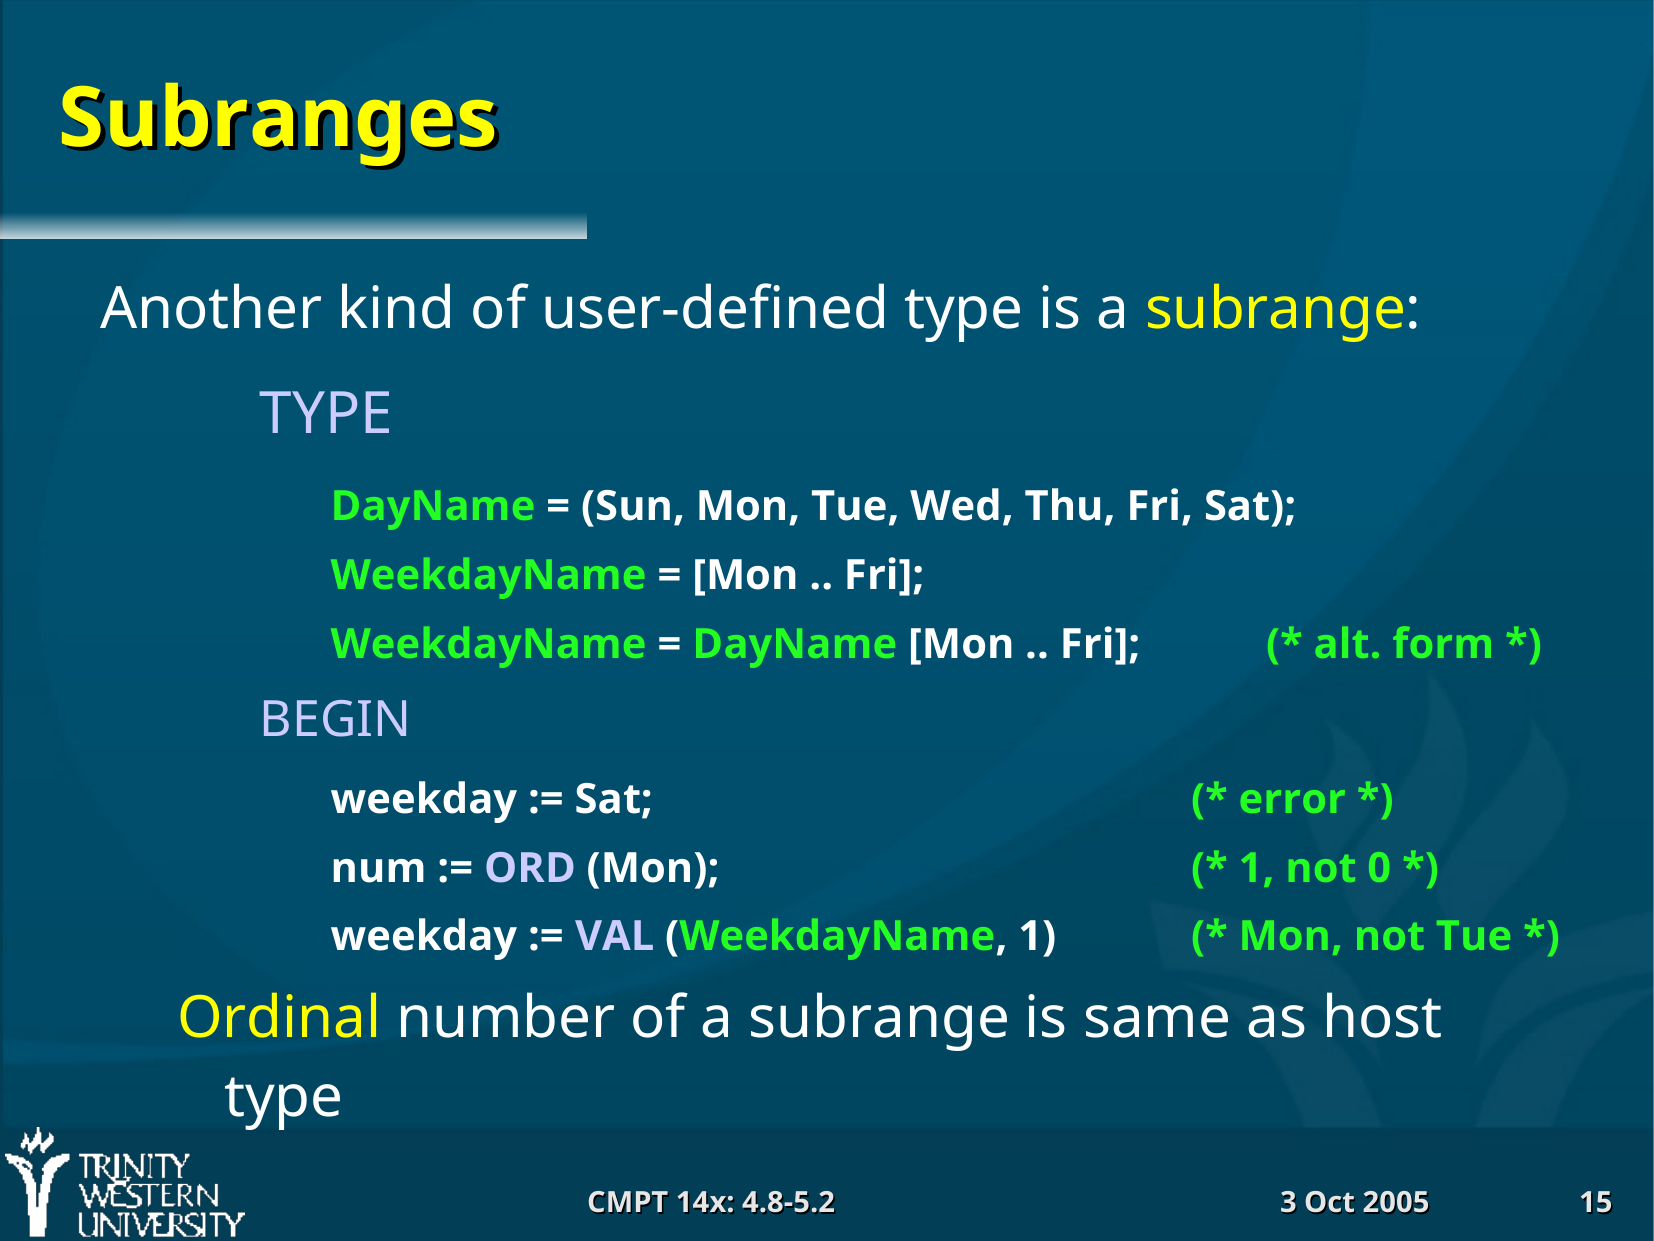

# Subranges
Another kind of user-defined type is a subrange:
TYPE
DayName = (Sun, Mon, Tue, Wed, Thu, Fri, Sat);
WeekdayName = [Mon .. Fri];
WeekdayName = DayName [Mon .. Fri];		(* alt. form *)
BEGIN
weekday := Sat;								(* error *)
num := ORD (Mon);							(* 1, not 0 *)
weekday := VAL (WeekdayName, 1)		(* Mon, not Tue *)
Ordinal number of a subrange is same as host type
CMPT 14x: 4.8-5.2
3 Oct 2005
15